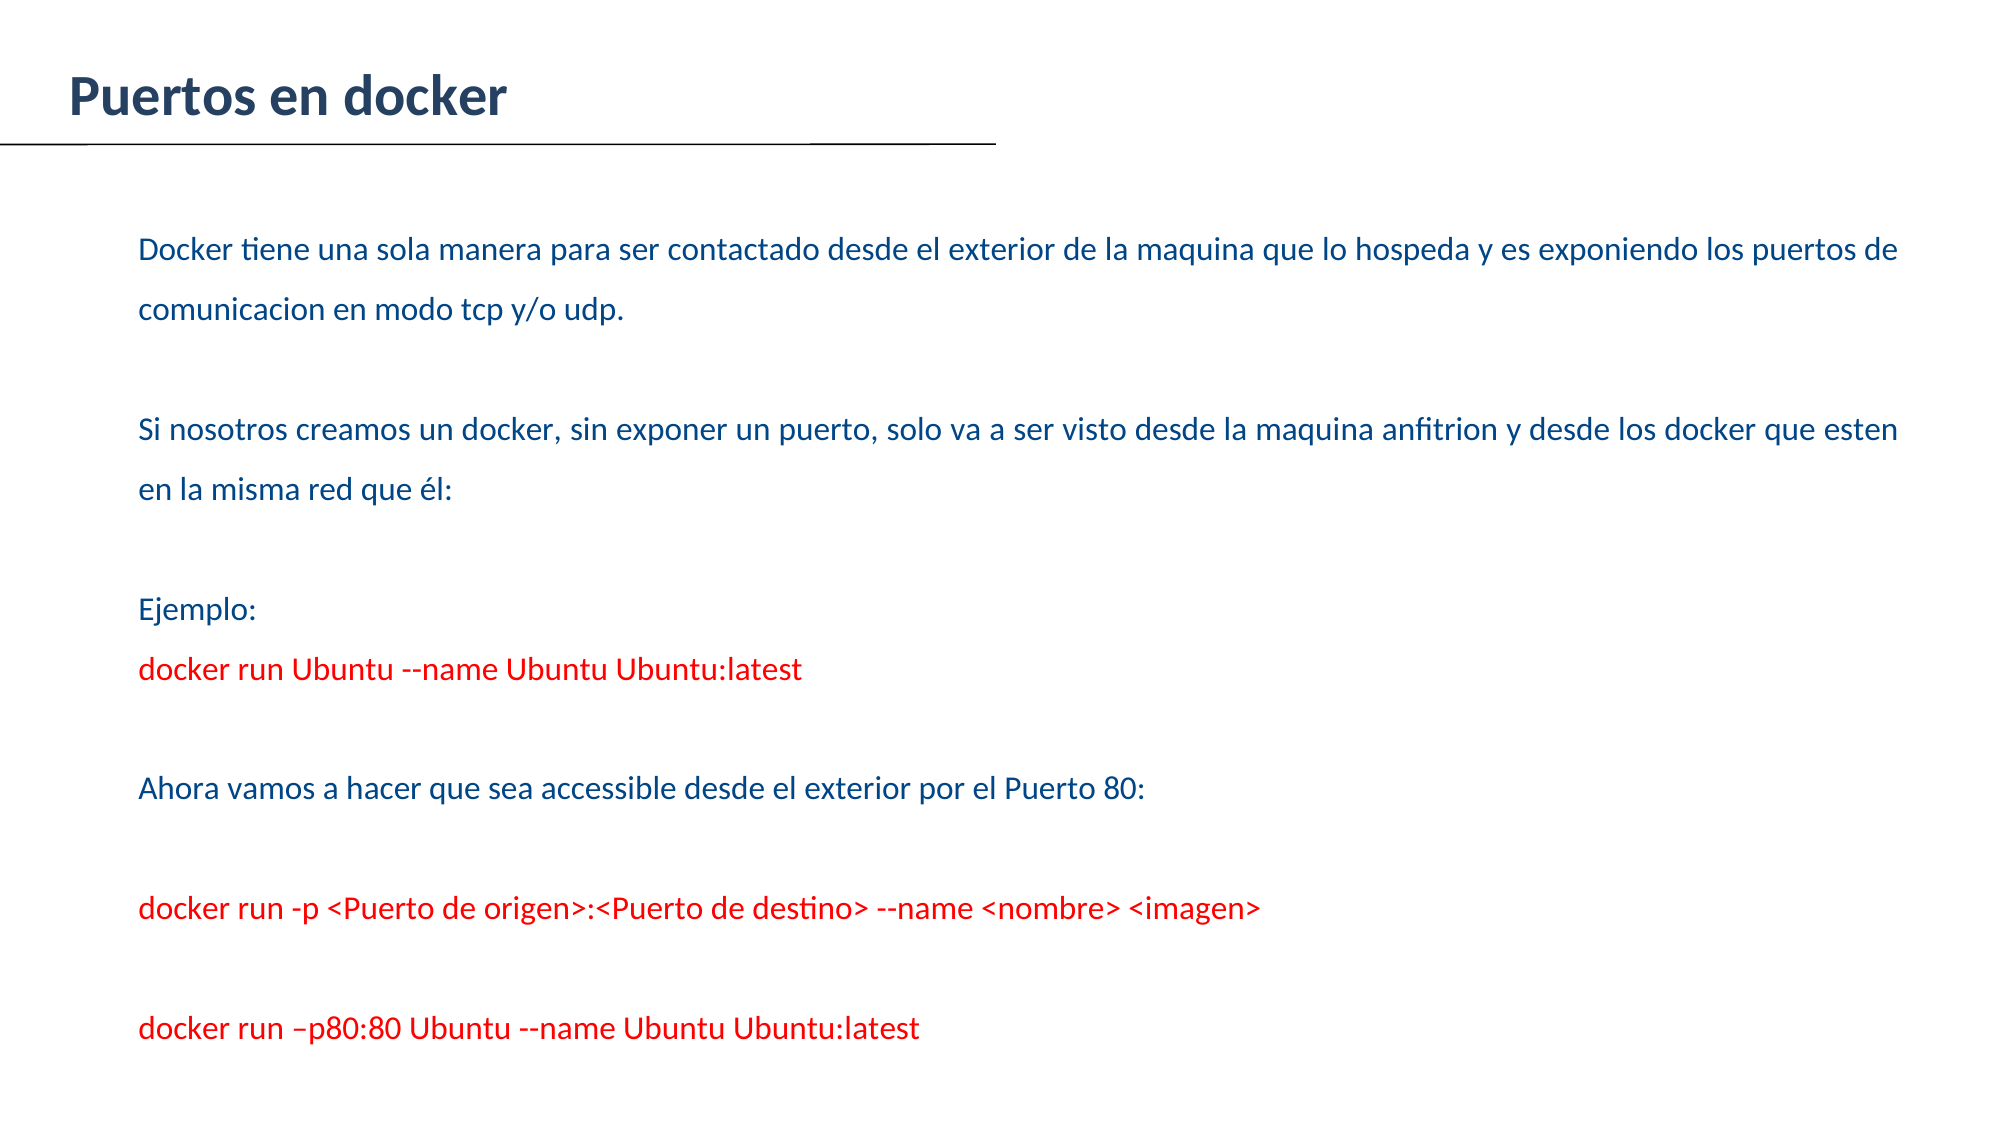

Puertos en docker
Docker tiene una sola manera para ser contactado desde el exterior de la maquina que lo hospeda y es exponiendo los puertos de comunicacion en modo tcp y/o udp.
Si nosotros creamos un docker, sin exponer un puerto, solo va a ser visto desde la maquina anfitrion y desde los docker que esten en la misma red que él:
Ejemplo:
docker run Ubuntu --name Ubuntu Ubuntu:latest
Ahora vamos a hacer que sea accessible desde el exterior por el Puerto 80:
docker run -p <Puerto de origen>:<Puerto de destino> --name <nombre> <imagen>
docker run –p80:80 Ubuntu --name Ubuntu Ubuntu:latest